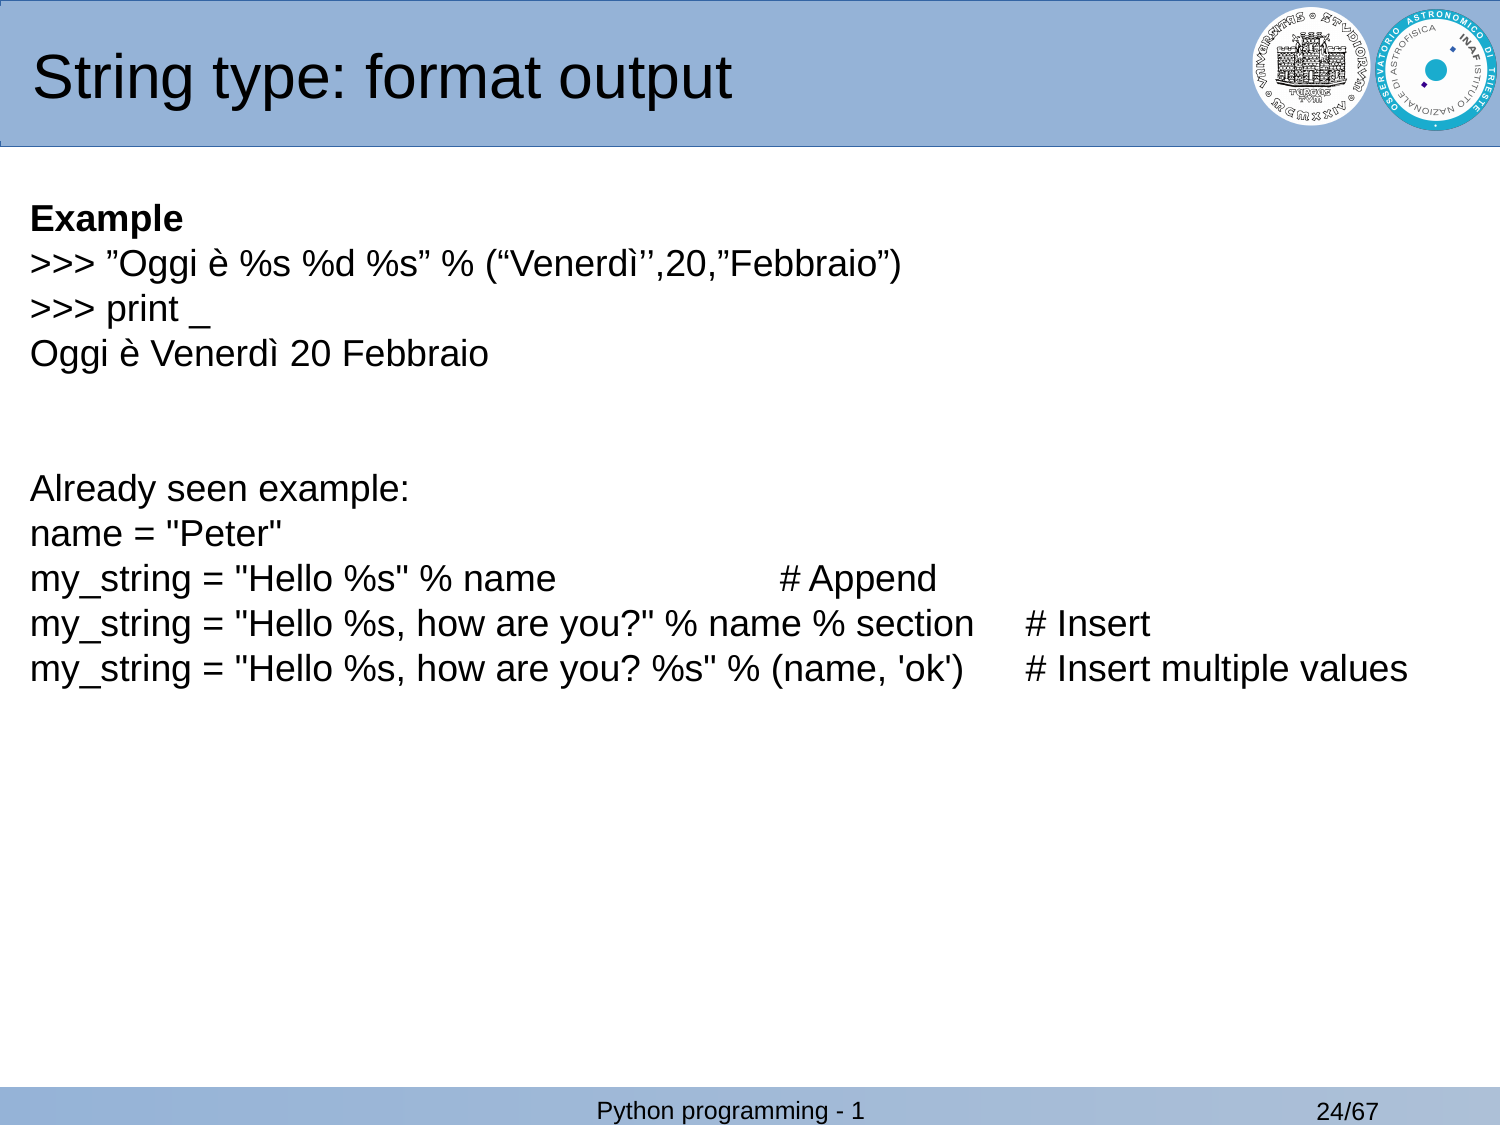

String type: format output
# Example
>>> ”Oggi è %s %d %s” % (“Venerdì’’,20,”Febbraio”)
>>> print _
Oggi è Venerdì 20 Febbraio
Already seen example:
name = "Peter"
my_string = "Hello %s" % name			# Append
my_string = "Hello %s, how are you?" % name % section	 # Insert
my_string = "Hello %s, how are you? %s" % (name, 'ok')	 # Insert multiple values